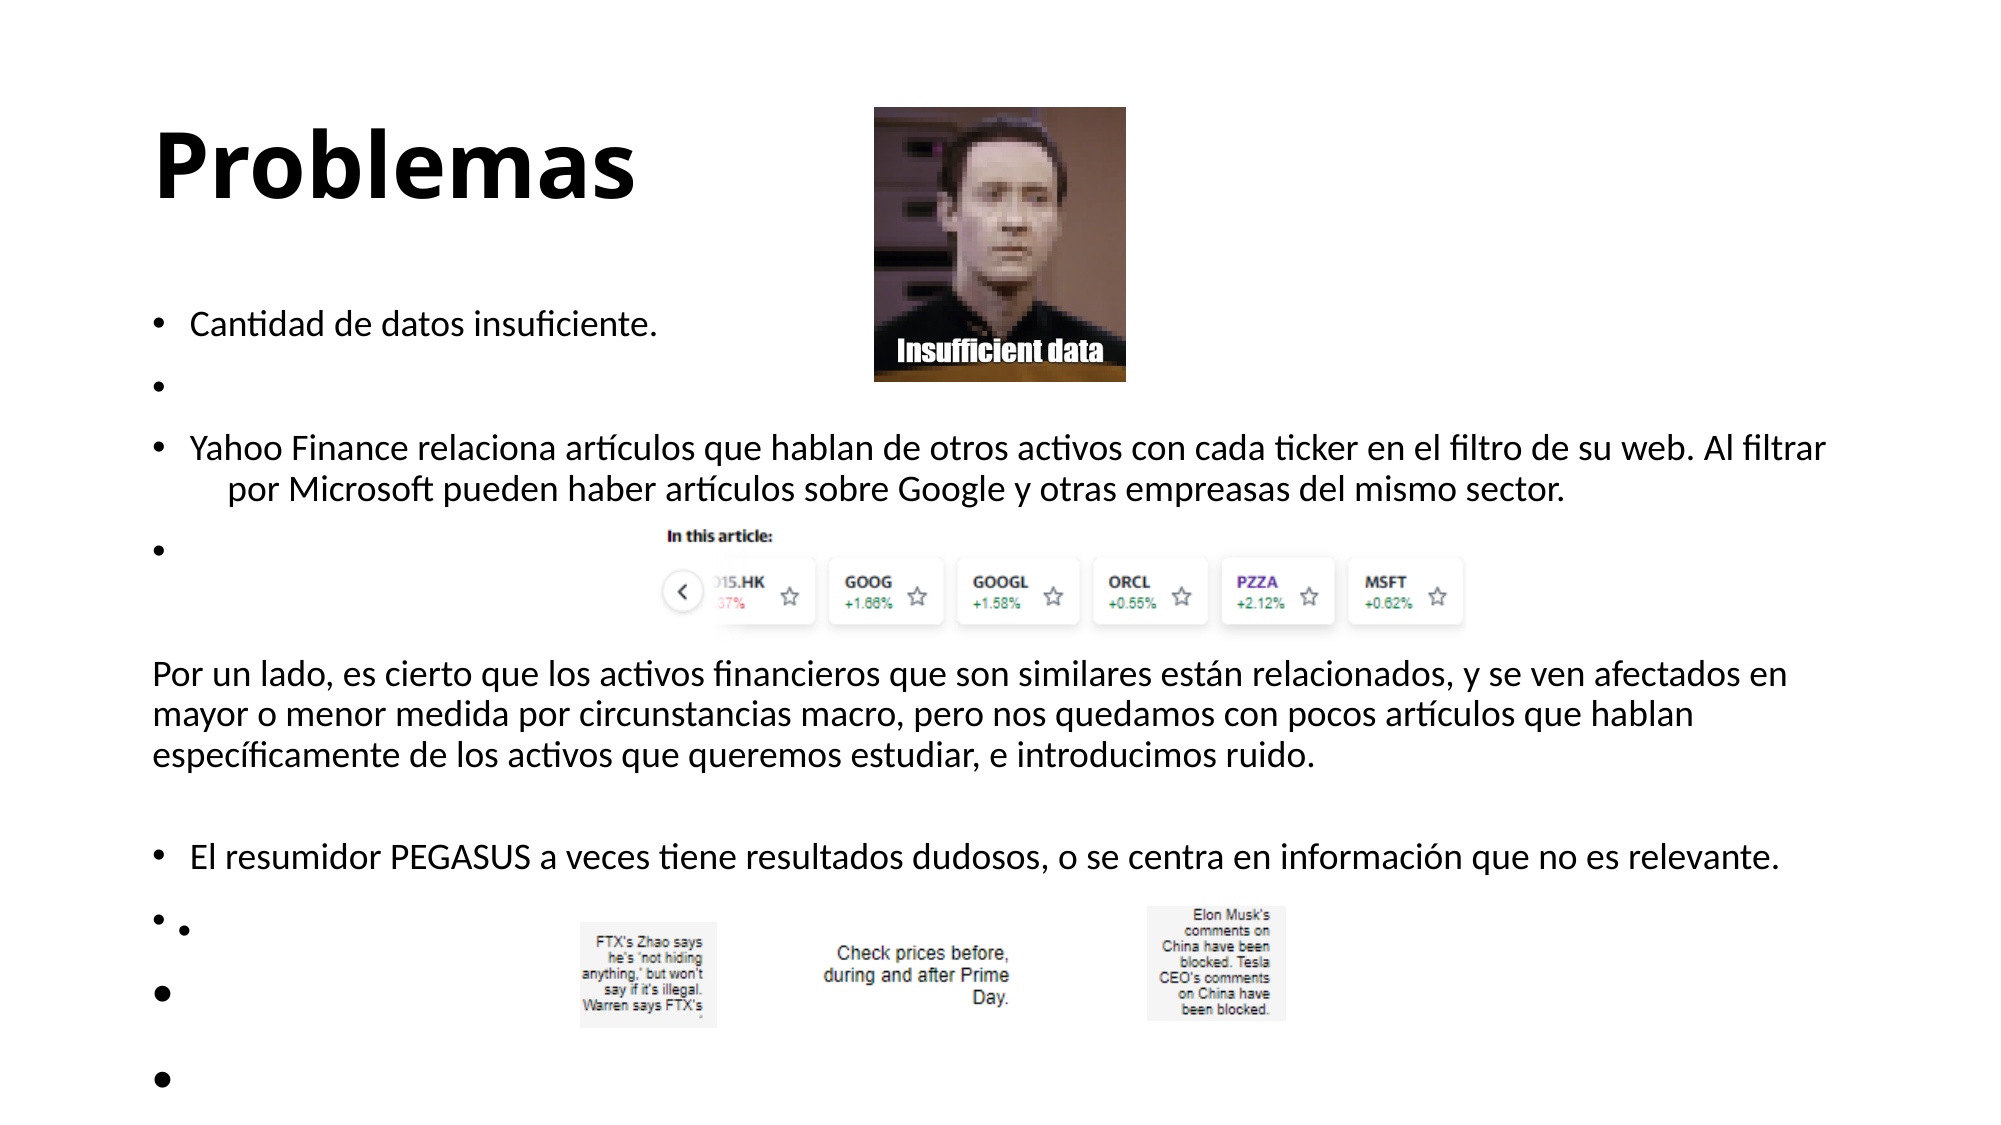

# Problemas
Cantidad de datos insuficiente.
Yahoo Finance relaciona artículos que hablan de otros activos con cada ticker en el filtro de su web. Al filtrar por Microsoft pueden haber artículos sobre Google y otras empreasas del mismo sector.
Por un lado, es cierto que los activos financieros que son similares están relacionados, y se ven afectados en mayor o menor medida por circunstancias macro, pero nos quedamos con pocos artículos que hablan específicamente de los activos que queremos estudiar, e introducimos ruido.
El resumidor PEGASUS a veces tiene resultados dudosos, o se centra en información que no es relevante.